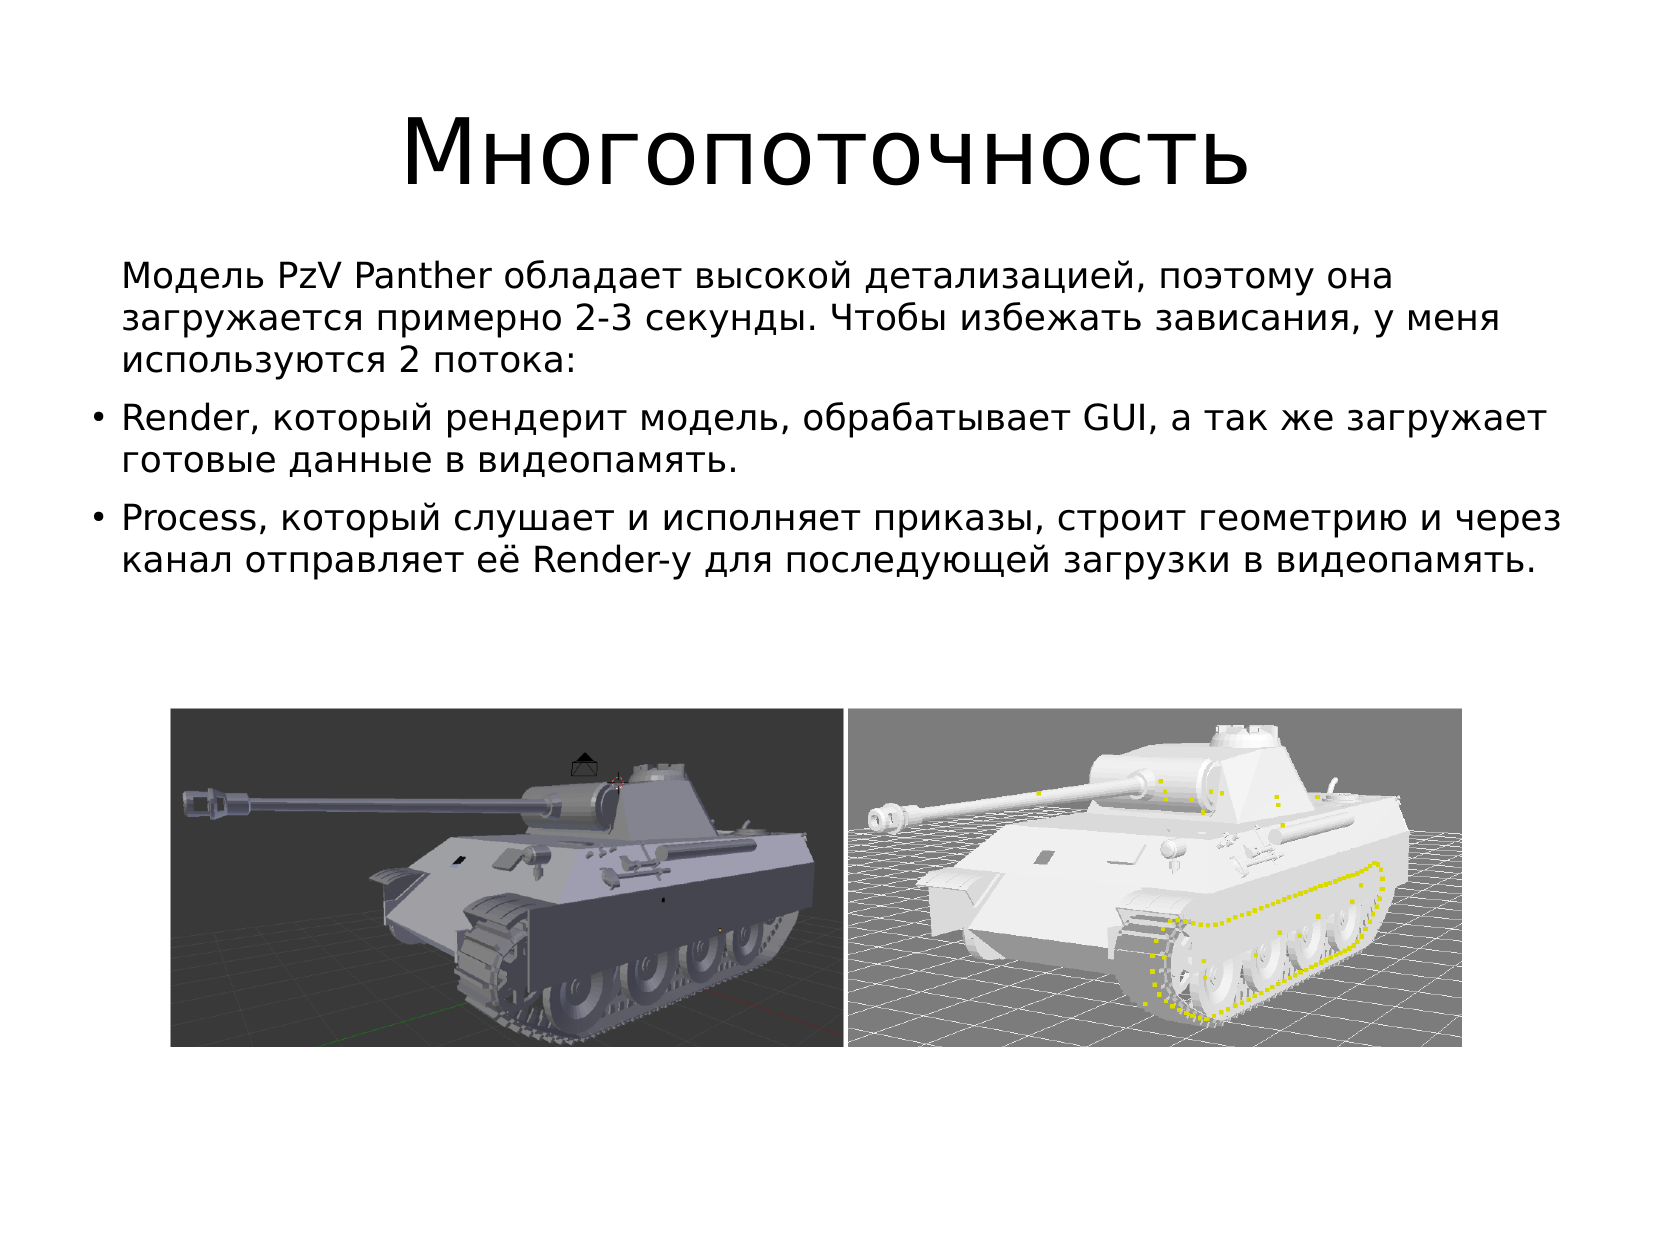

# Многопоточность
Модель PzV Panther обладает высокой детализацией, поэтому она загружается примерно 2-3 секунды. Чтобы избежать зависания, у меня используются 2 потока:
Render, который рендерит модель, обрабатывает GUI, а так же загружает готовые данные в видеопамять.
Process, который слушает и исполняет приказы, строит геометрию и через канал отправляет её Render-у для последующей загрузки в видеопамять.